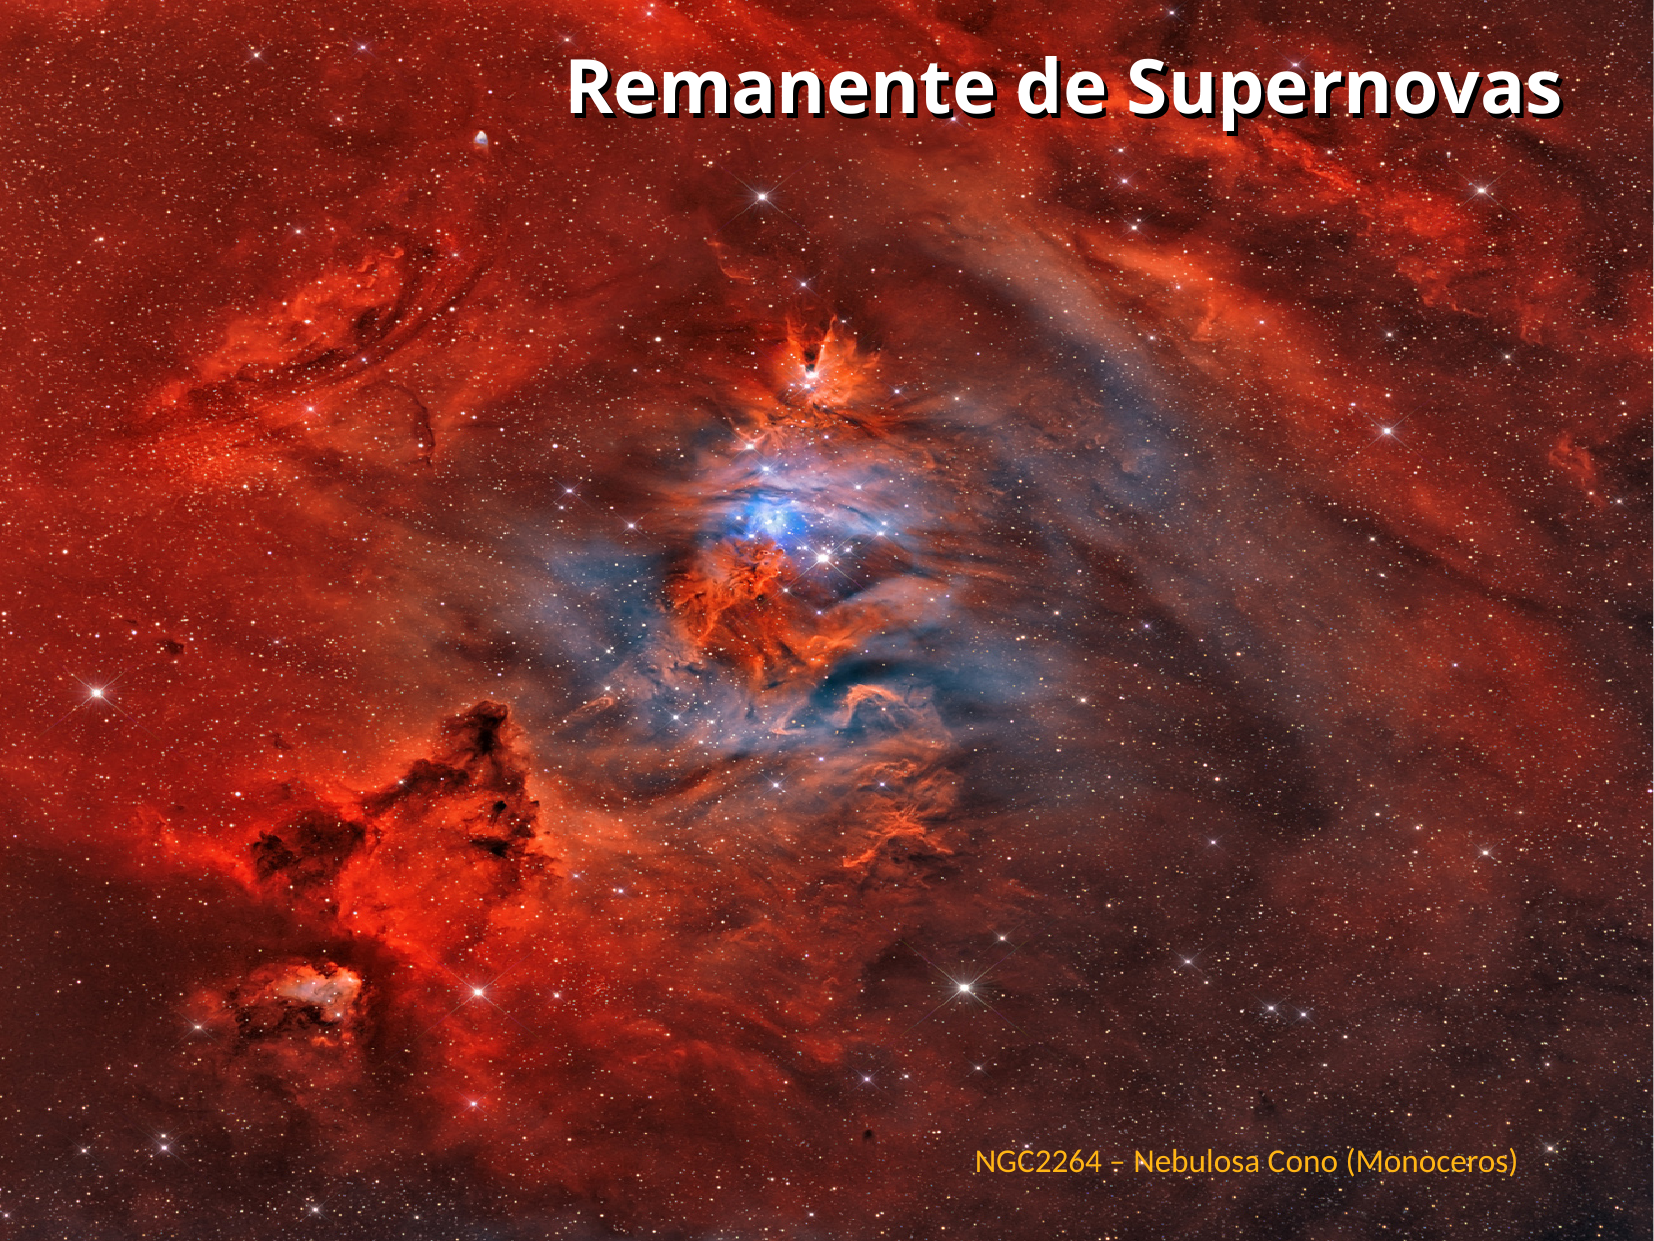

# Remanente de Supernovas
NGC2264 – Nebulosa Cono (Monoceros)
Oct 24, 2018
Asorey IPAC 2018 U02C06 11/16
33